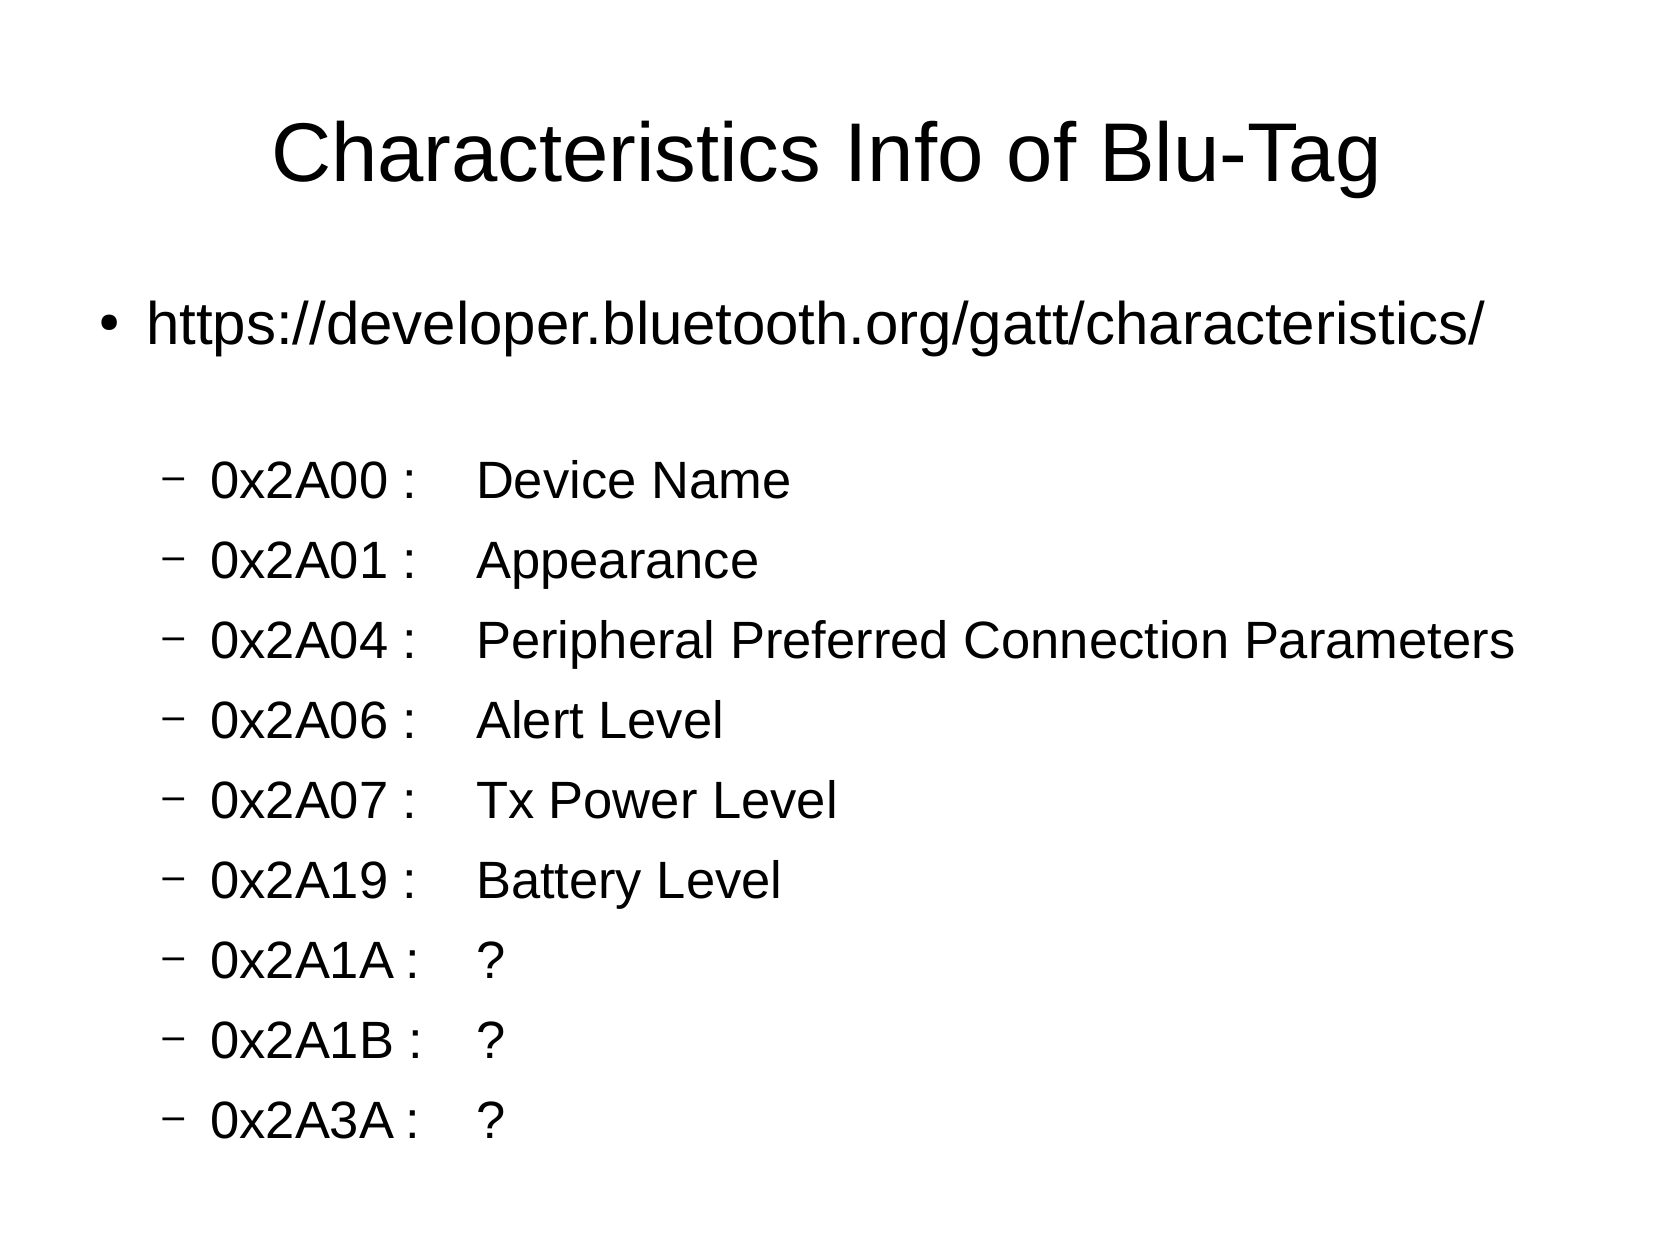

# Characteristics Info of Blu-Tag
https://developer.bluetooth.org/gatt/characteristics/
0x2A00 :	Device Name
0x2A01 :	Appearance
0x2A04 :	Peripheral Preferred Connection Parameters
0x2A06 :	Alert Level
0x2A07 :	Tx Power Level
0x2A19 :	Battery Level
0x2A1A :	?
0x2A1B :	?
0x2A3A :	?